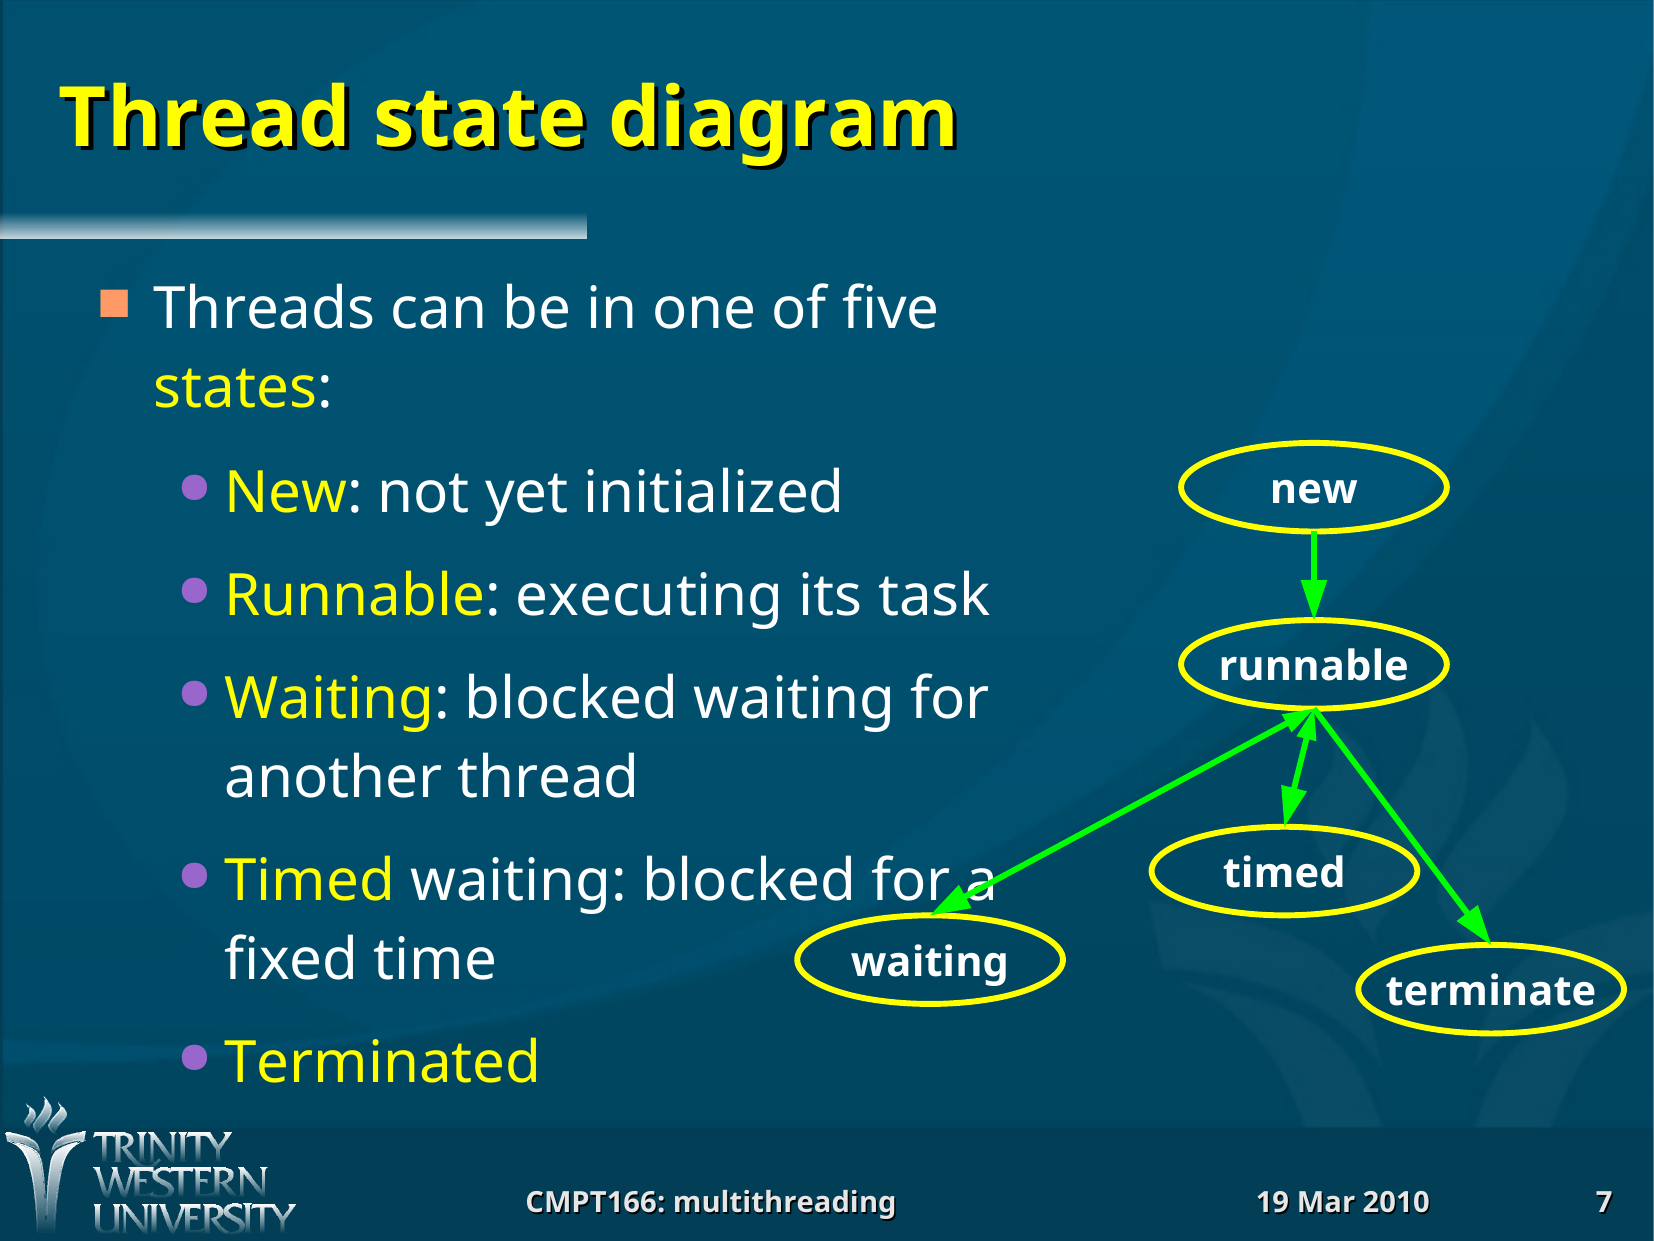

# Thread state diagram
Threads can be in one of five states:
New: not yet initialized
Runnable: executing its task
Waiting: blocked waiting for another thread
Timed waiting: blocked for a fixed time
Terminated
new
runnable
timed
waiting
terminate
CMPT166: multithreading
19 Mar 2010
7